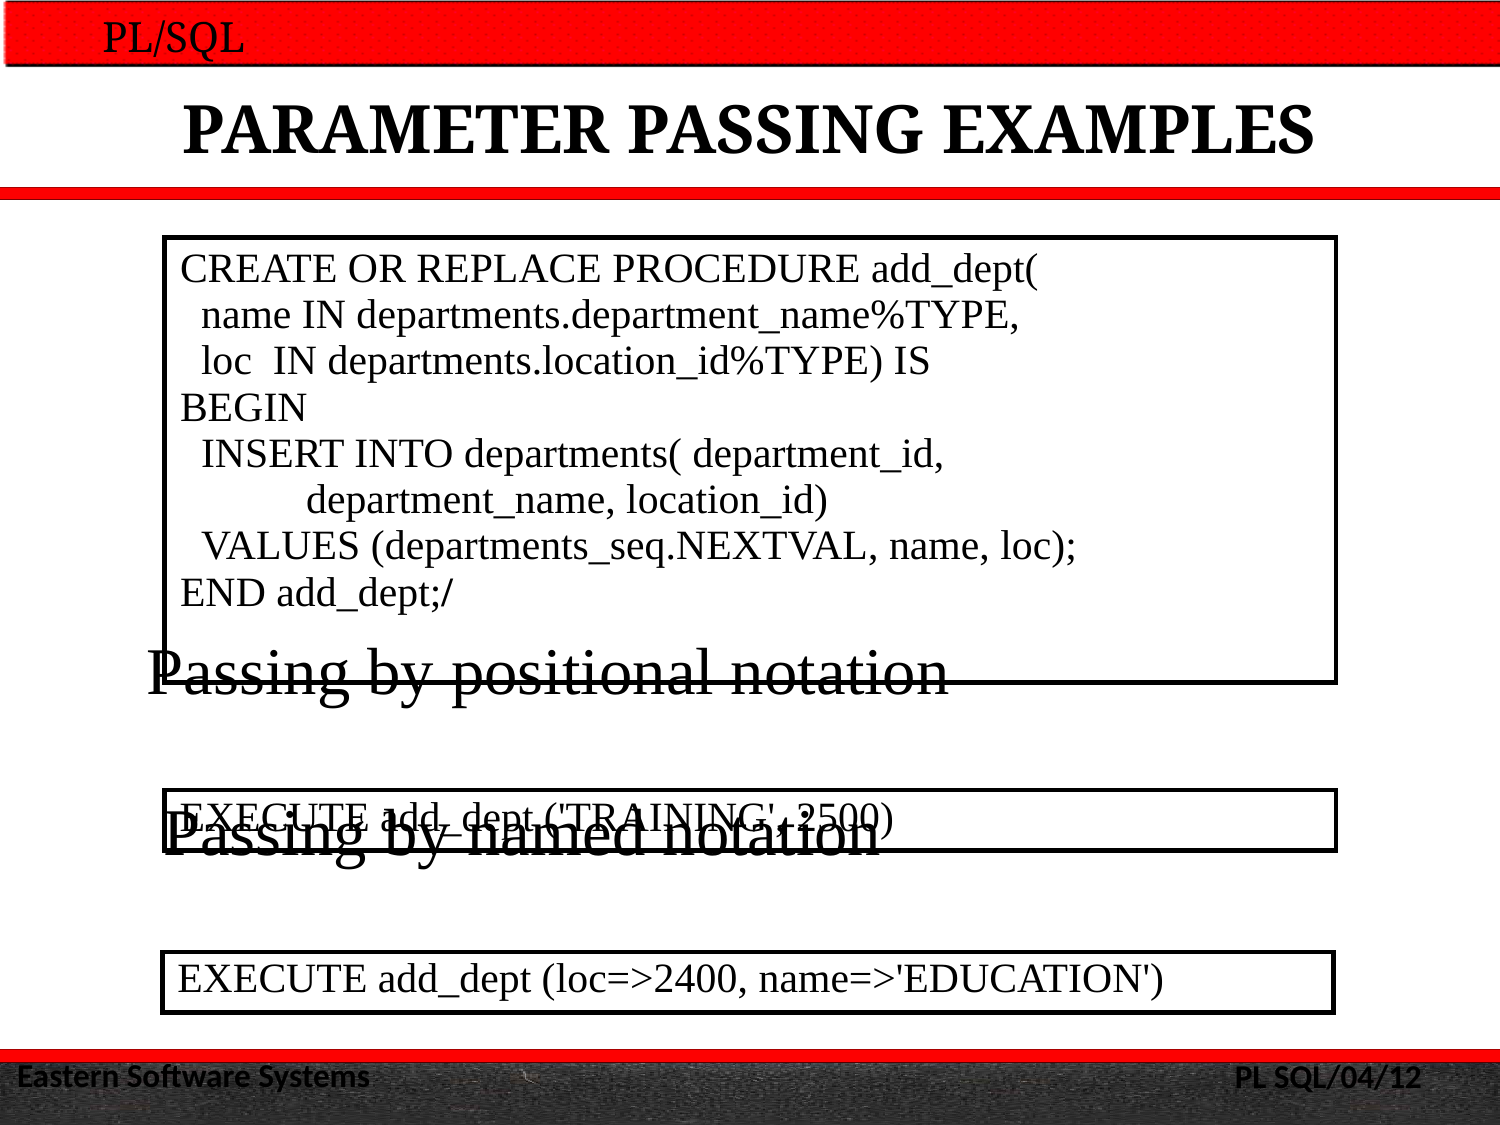

PL/SQL
PARAMETER PASSING EXAMPLES
CREATE OR REPLACE PROCEDURE add_dept(
 name IN departments.department_name%TYPE,
 loc IN departments.location_id%TYPE) IS
BEGIN
 INSERT INTO departments( department_id,
 department_name, location_id)
 VALUES (departments_seq.NEXTVAL, name, loc);
END add_dept;/
Passing by positional notation
Passing by named notation
EXECUTE add_dept ('TRAINING', 2500)
EXECUTE add_dept (loc=>2400, name=>'EDUCATION')
Eastern Software Systems
				 PL SQL/04/12